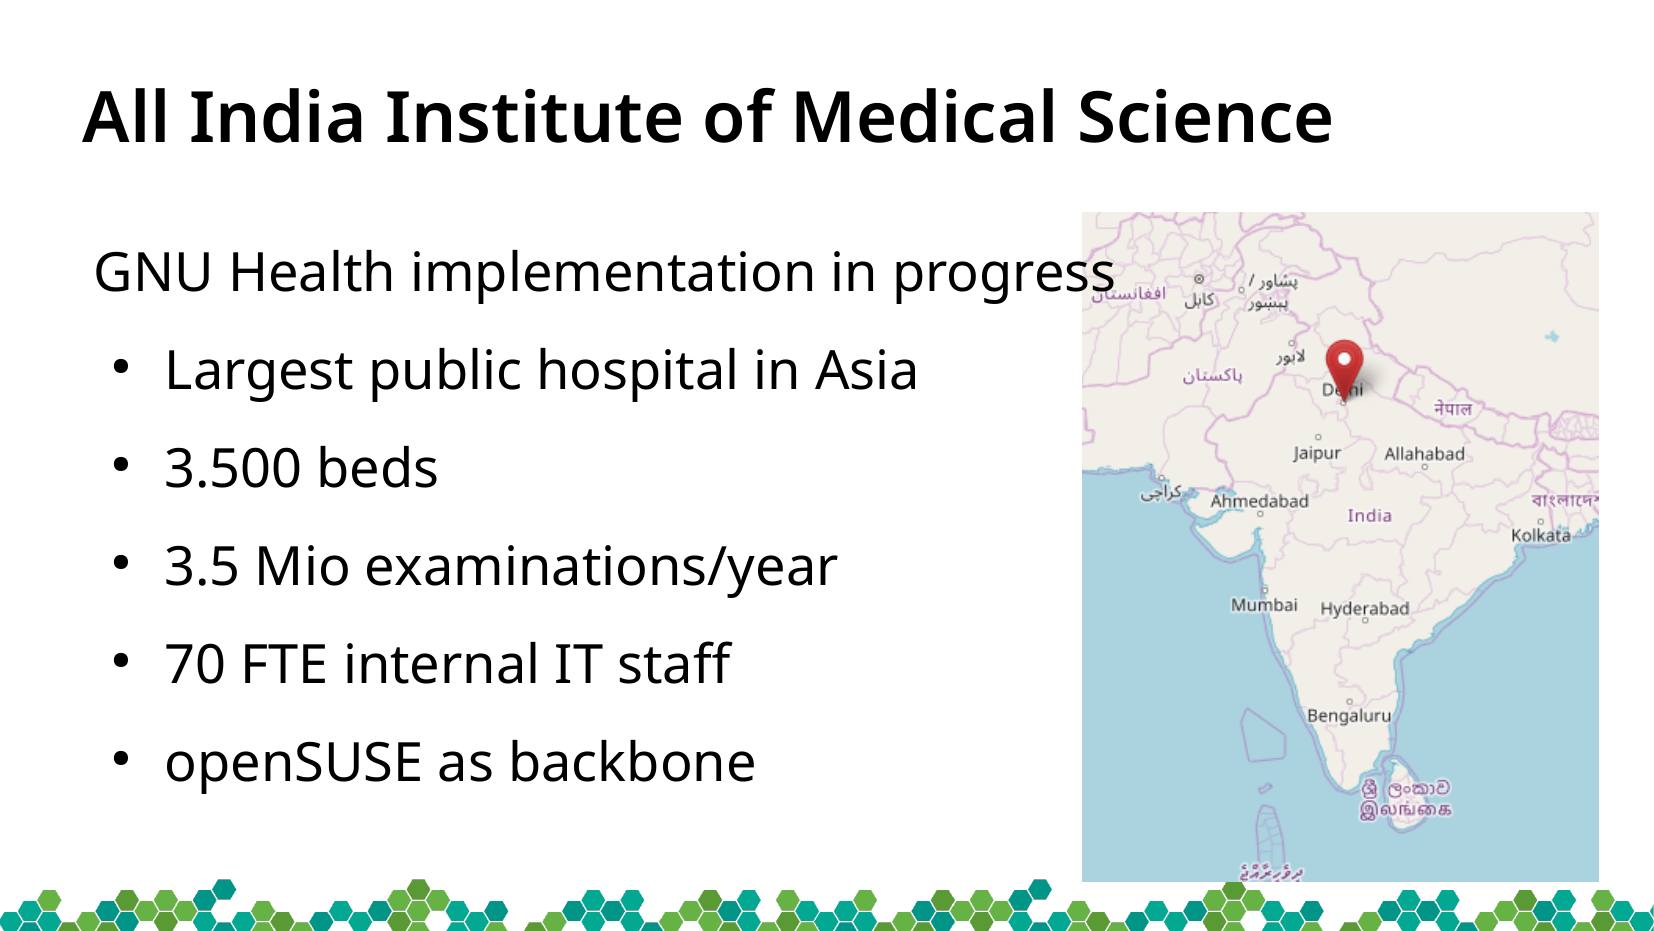

# All India Institute of Medical Science
GNU Health implementation in progress
Largest public hospital in Asia
3.500 beds
3.5 Mio examinations/year
70 FTE internal IT staff
openSUSE as backbone